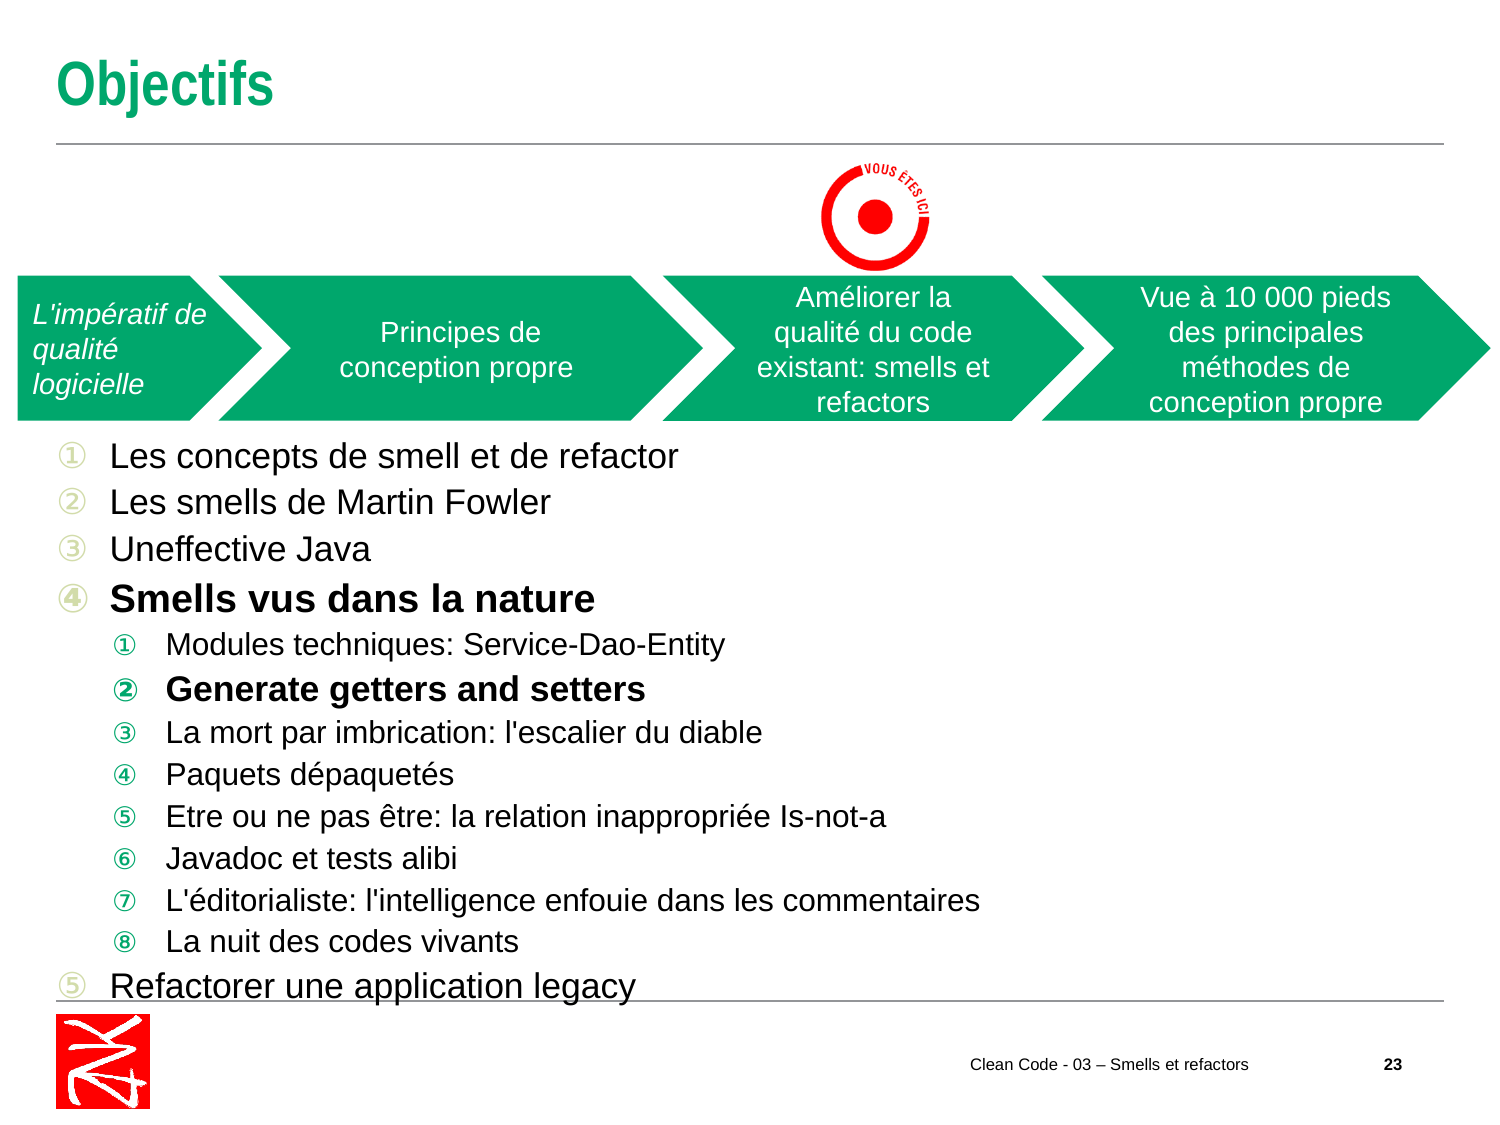

Objectifs
L'impératif de qualité logicielle
Principes de conception propre
Vue à 10 000 pieds des principales méthodes de conception propre
Améliorer la qualité du code existant: smells et refactors
# Les concepts de smell et de refactor
Les smells de Martin Fowler
Uneffective Java
Smells vus dans la nature
Modules techniques: Service-Dao-Entity
Generate getters and setters
La mort par imbrication: l'escalier du diable
Paquets dépaquetés
Etre ou ne pas être: la relation inappropriée Is-not-a
Javadoc et tests alibi
L'éditorialiste: l'intelligence enfouie dans les commentaires
La nuit des codes vivants
Refactorer une application legacy
Clean Code - 03 – Smells et refactors